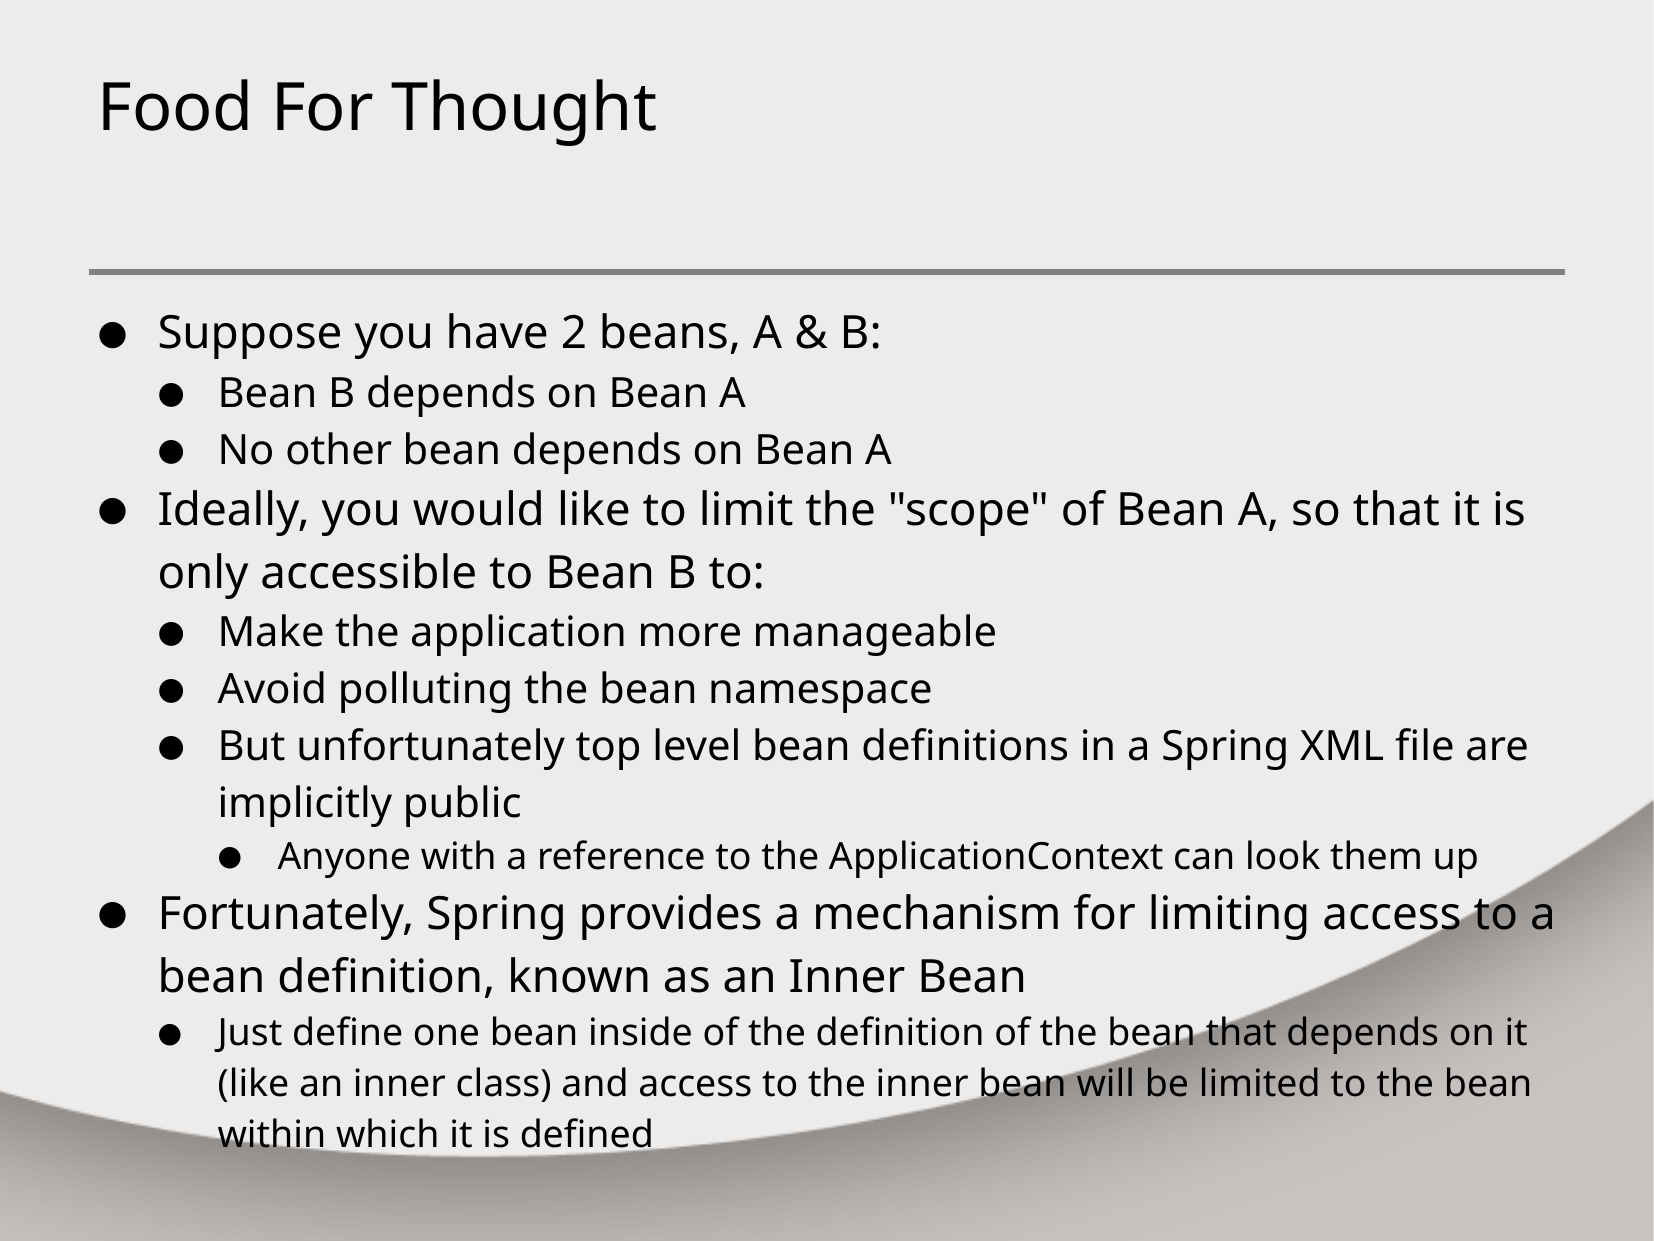

# Food For Thought
Suppose you have 2 beans, A & B:
Bean B depends on Bean A
No other bean depends on Bean A
Ideally, you would like to limit the "scope" of Bean A, so that it is only accessible to Bean B to:
Make the application more manageable
Avoid polluting the bean namespace
But unfortunately top level bean definitions in a Spring XML file are implicitly public
Anyone with a reference to the ApplicationContext can look them up
Fortunately, Spring provides a mechanism for limiting access to a bean definition, known as an Inner Bean
Just define one bean inside of the definition of the bean that depends on it (like an inner class) and access to the inner bean will be limited to the bean within which it is defined